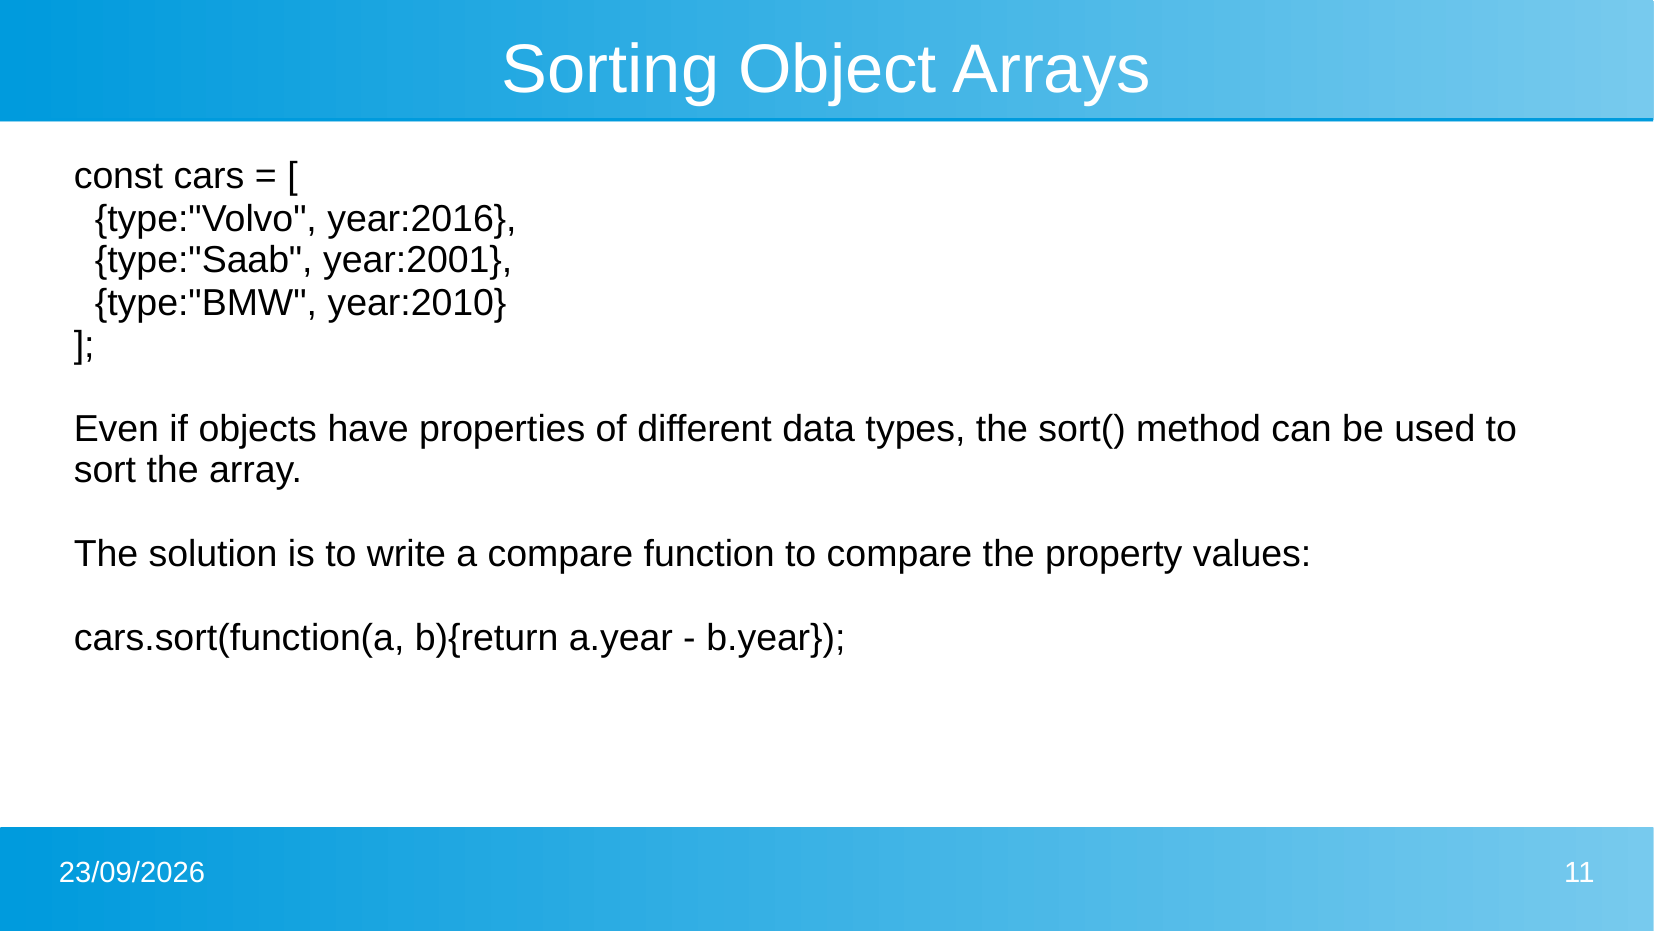

# Sorting Object Arrays
const cars = [
 {type:"Volvo", year:2016},
 {type:"Saab", year:2001},
 {type:"BMW", year:2010}
];
Even if objects have properties of different data types, the sort() method can be used to sort the array.
The solution is to write a compare function to compare the property values:
cars.sort(function(a, b){return a.year - b.year});
11